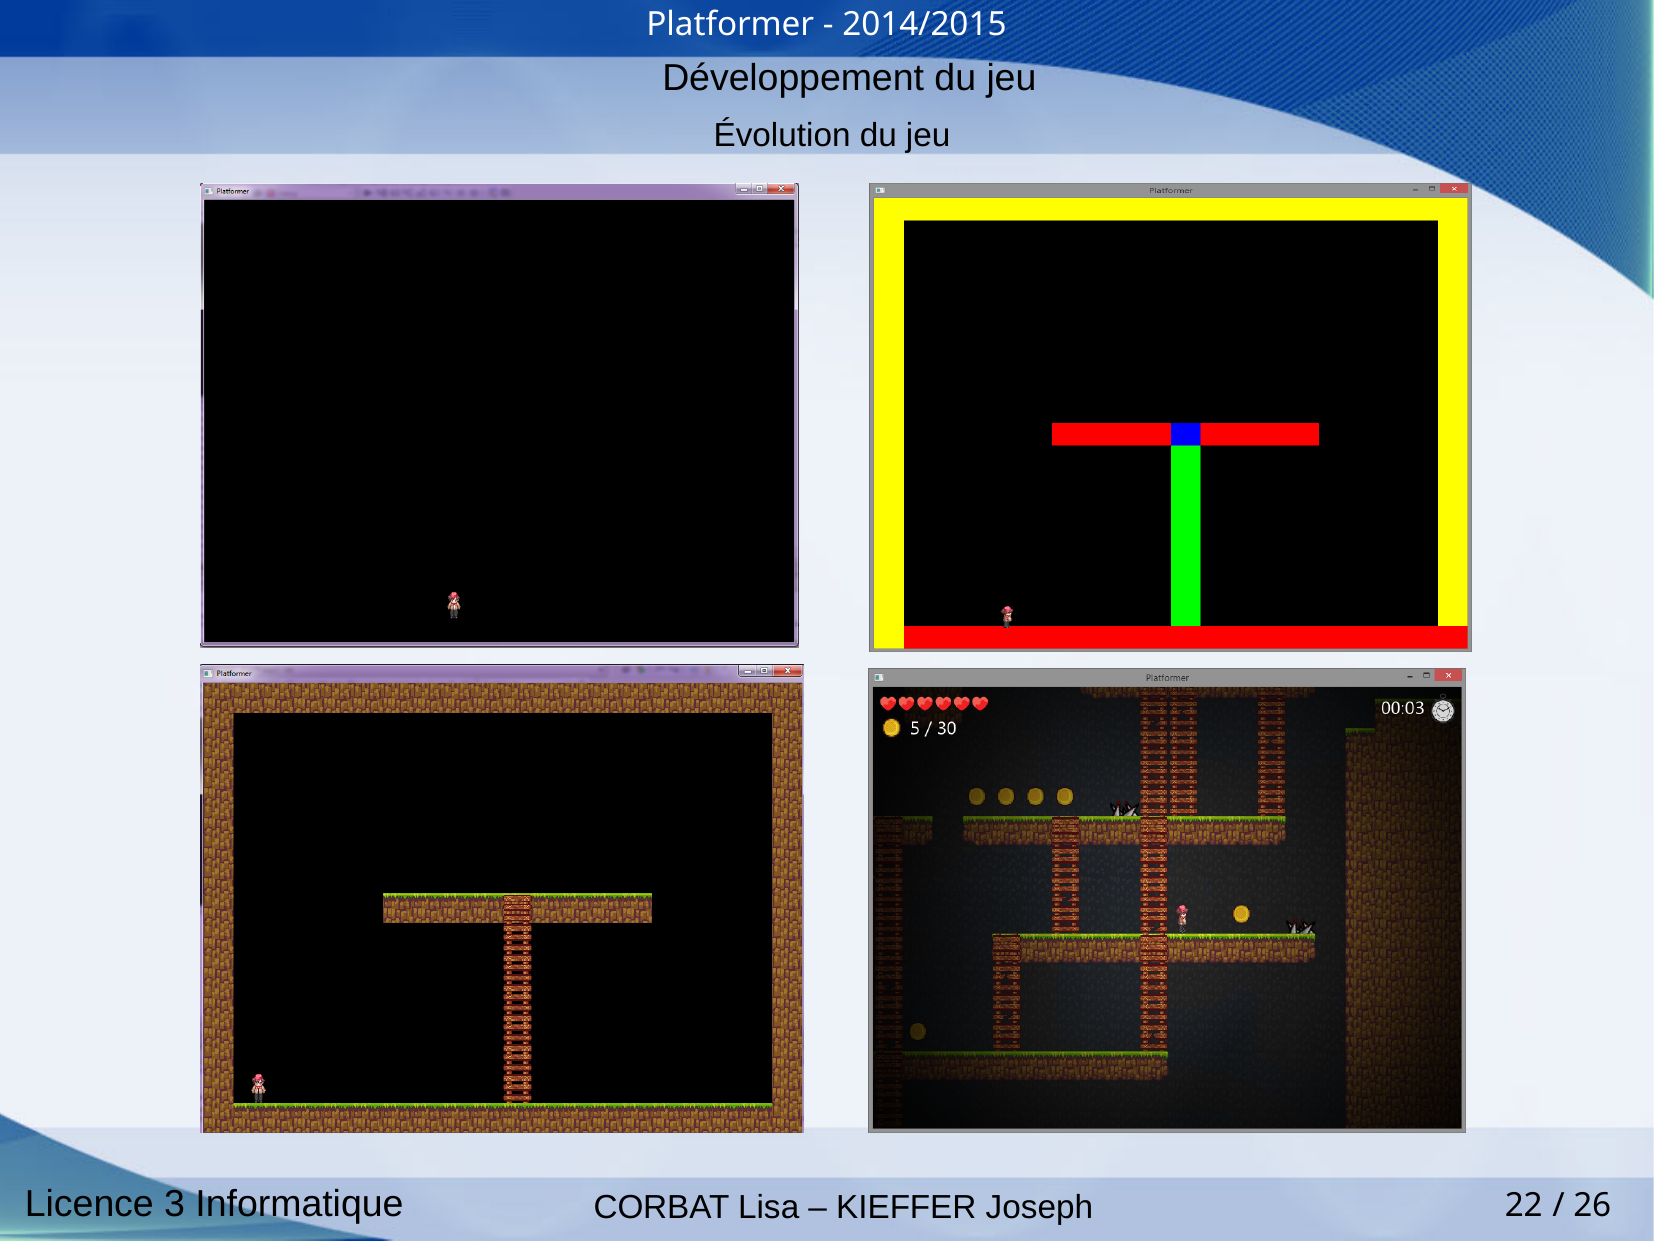

Platformer - 2014/2015
Développement du jeu
Évolution du jeu
22